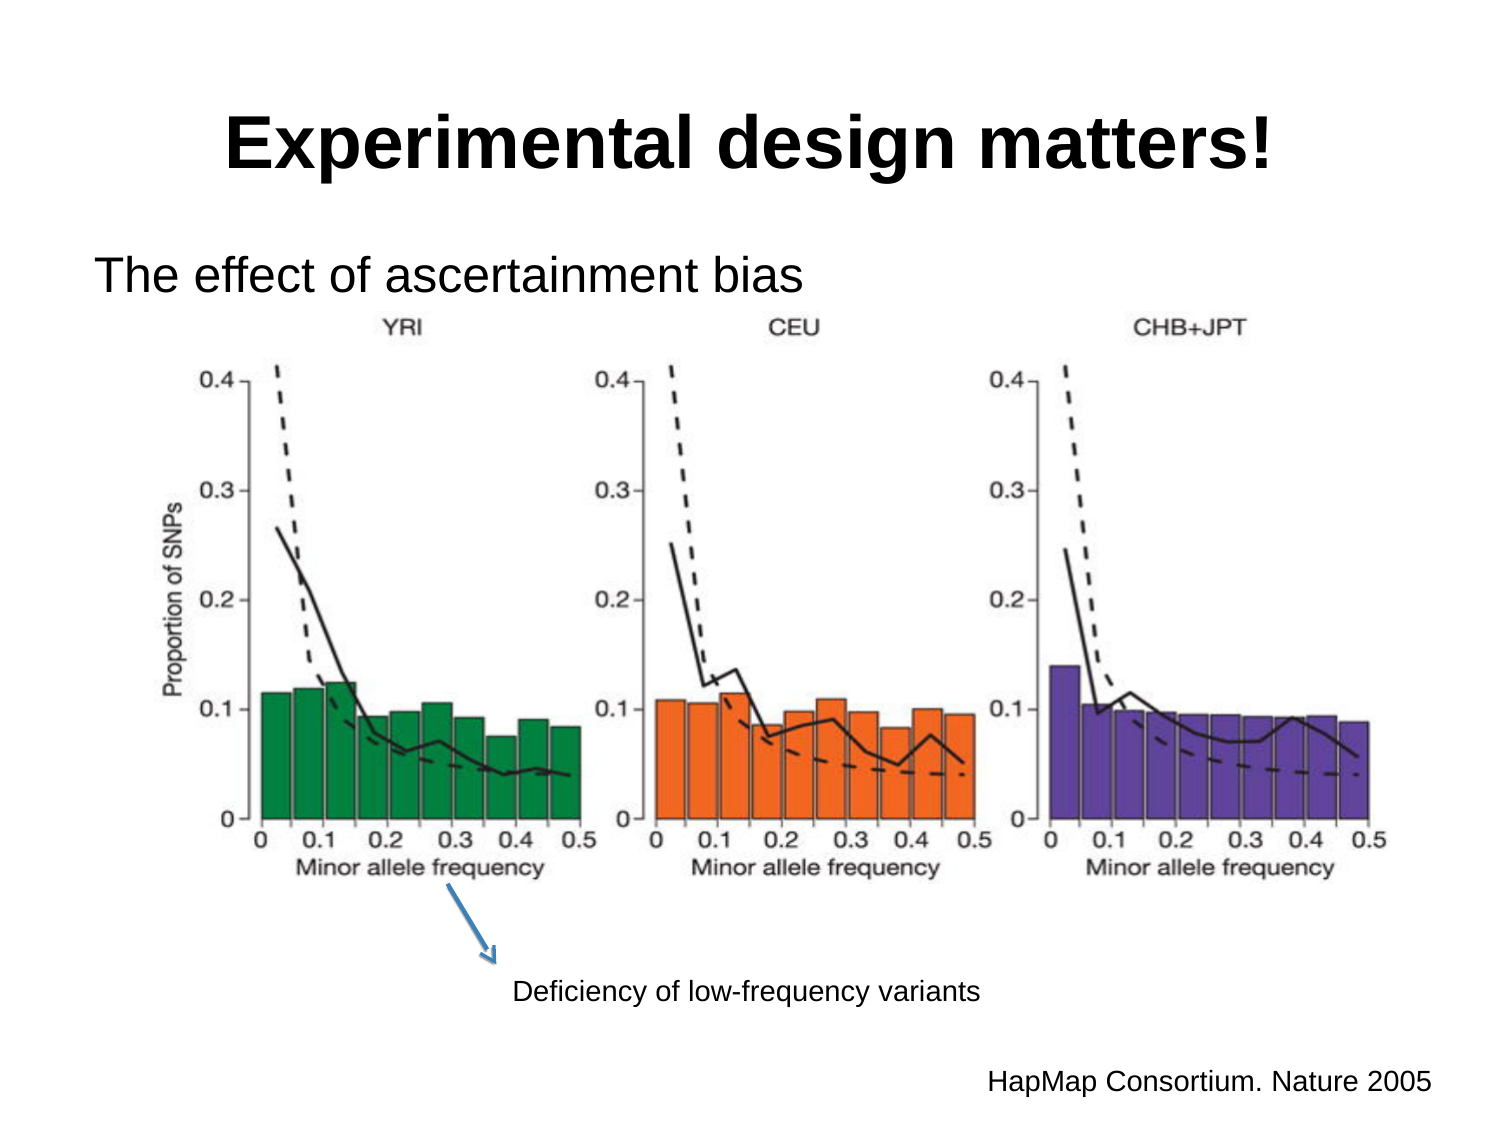

# Experimental design matters!
The effect of ascertainment bias
Deficiency of low-frequency variants
HapMap Consortium. Nature 2005